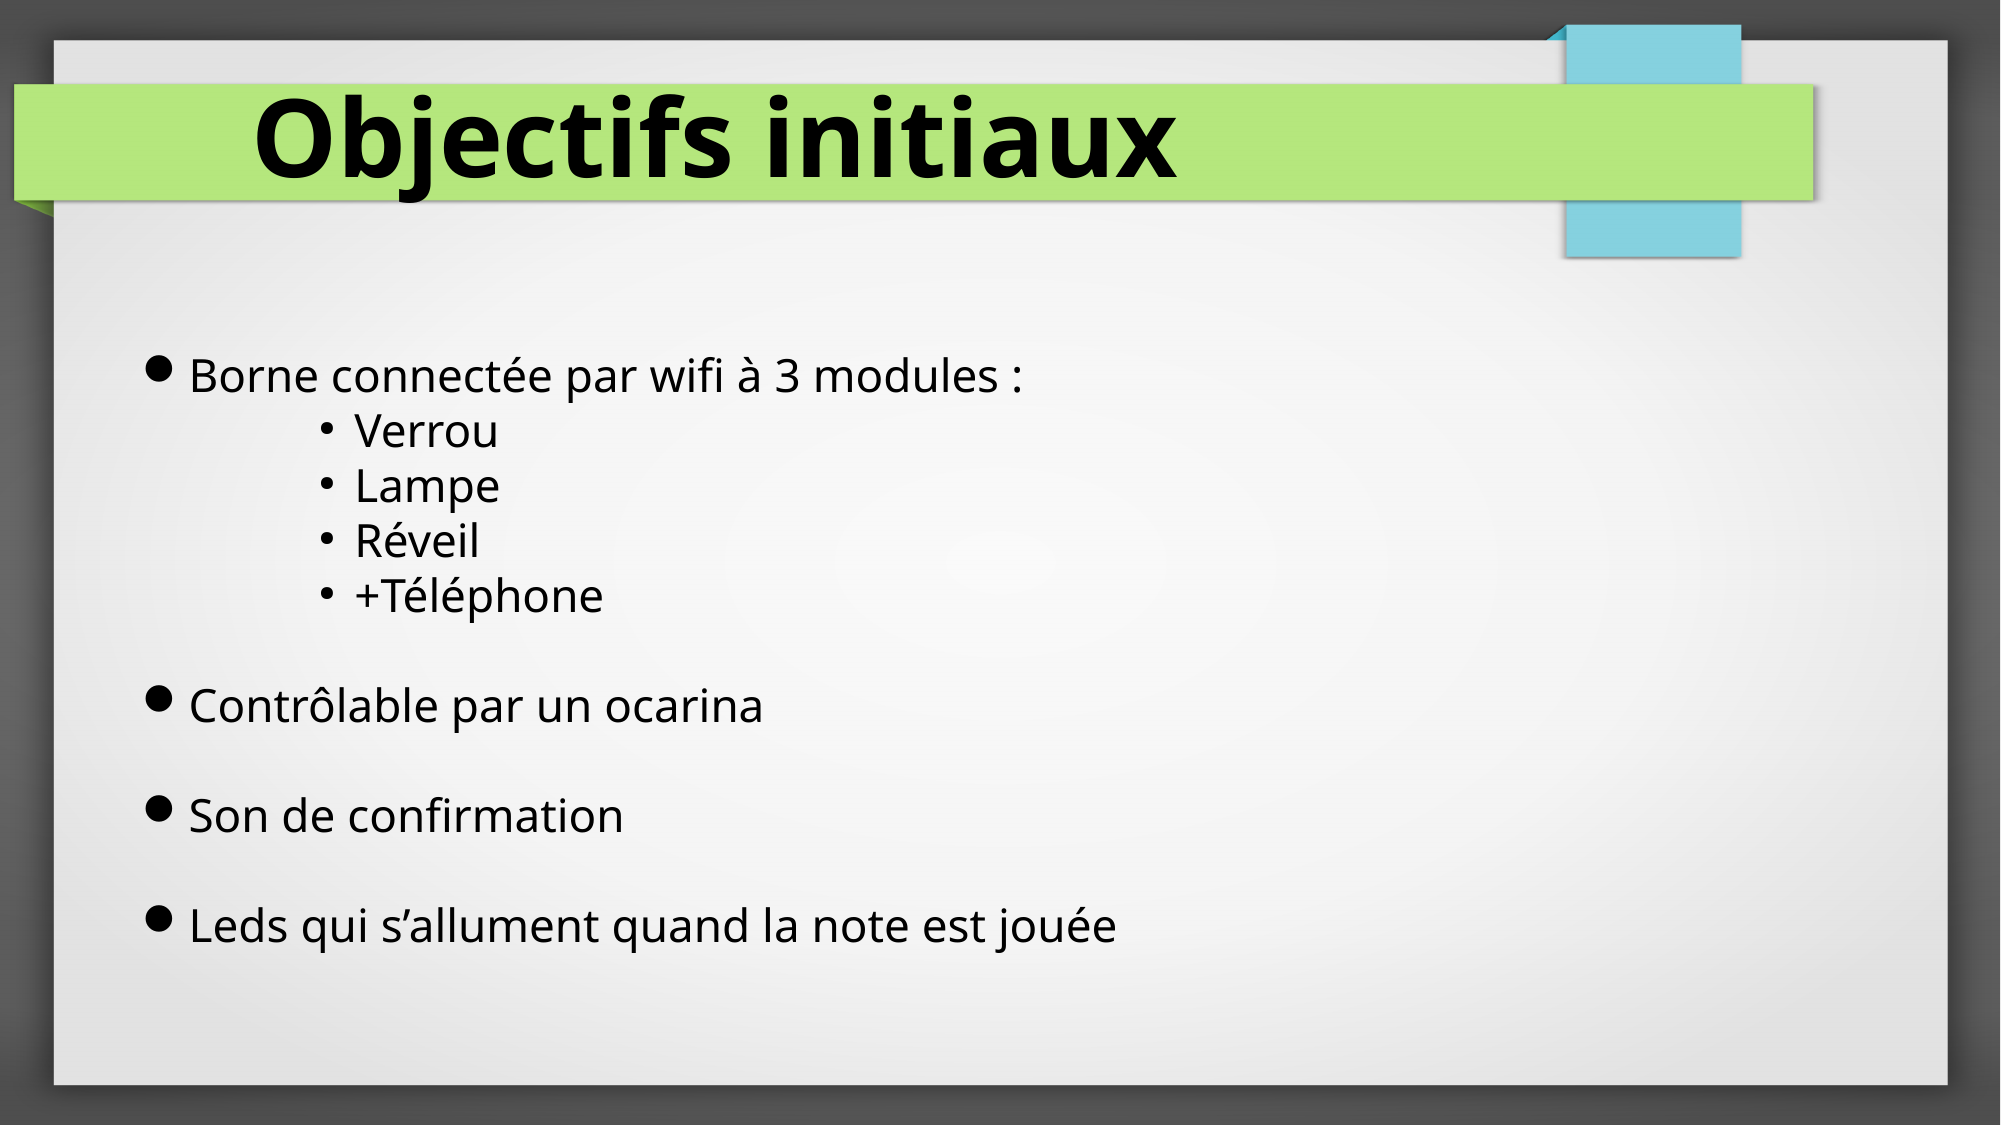

Objectifs initiaux
Borne connectée par wifi à 3 modules :
Verrou
Lampe
Réveil
+Téléphone
Contrôlable par un ocarina
Son de confirmation
Leds qui s’allument quand la note est jouée